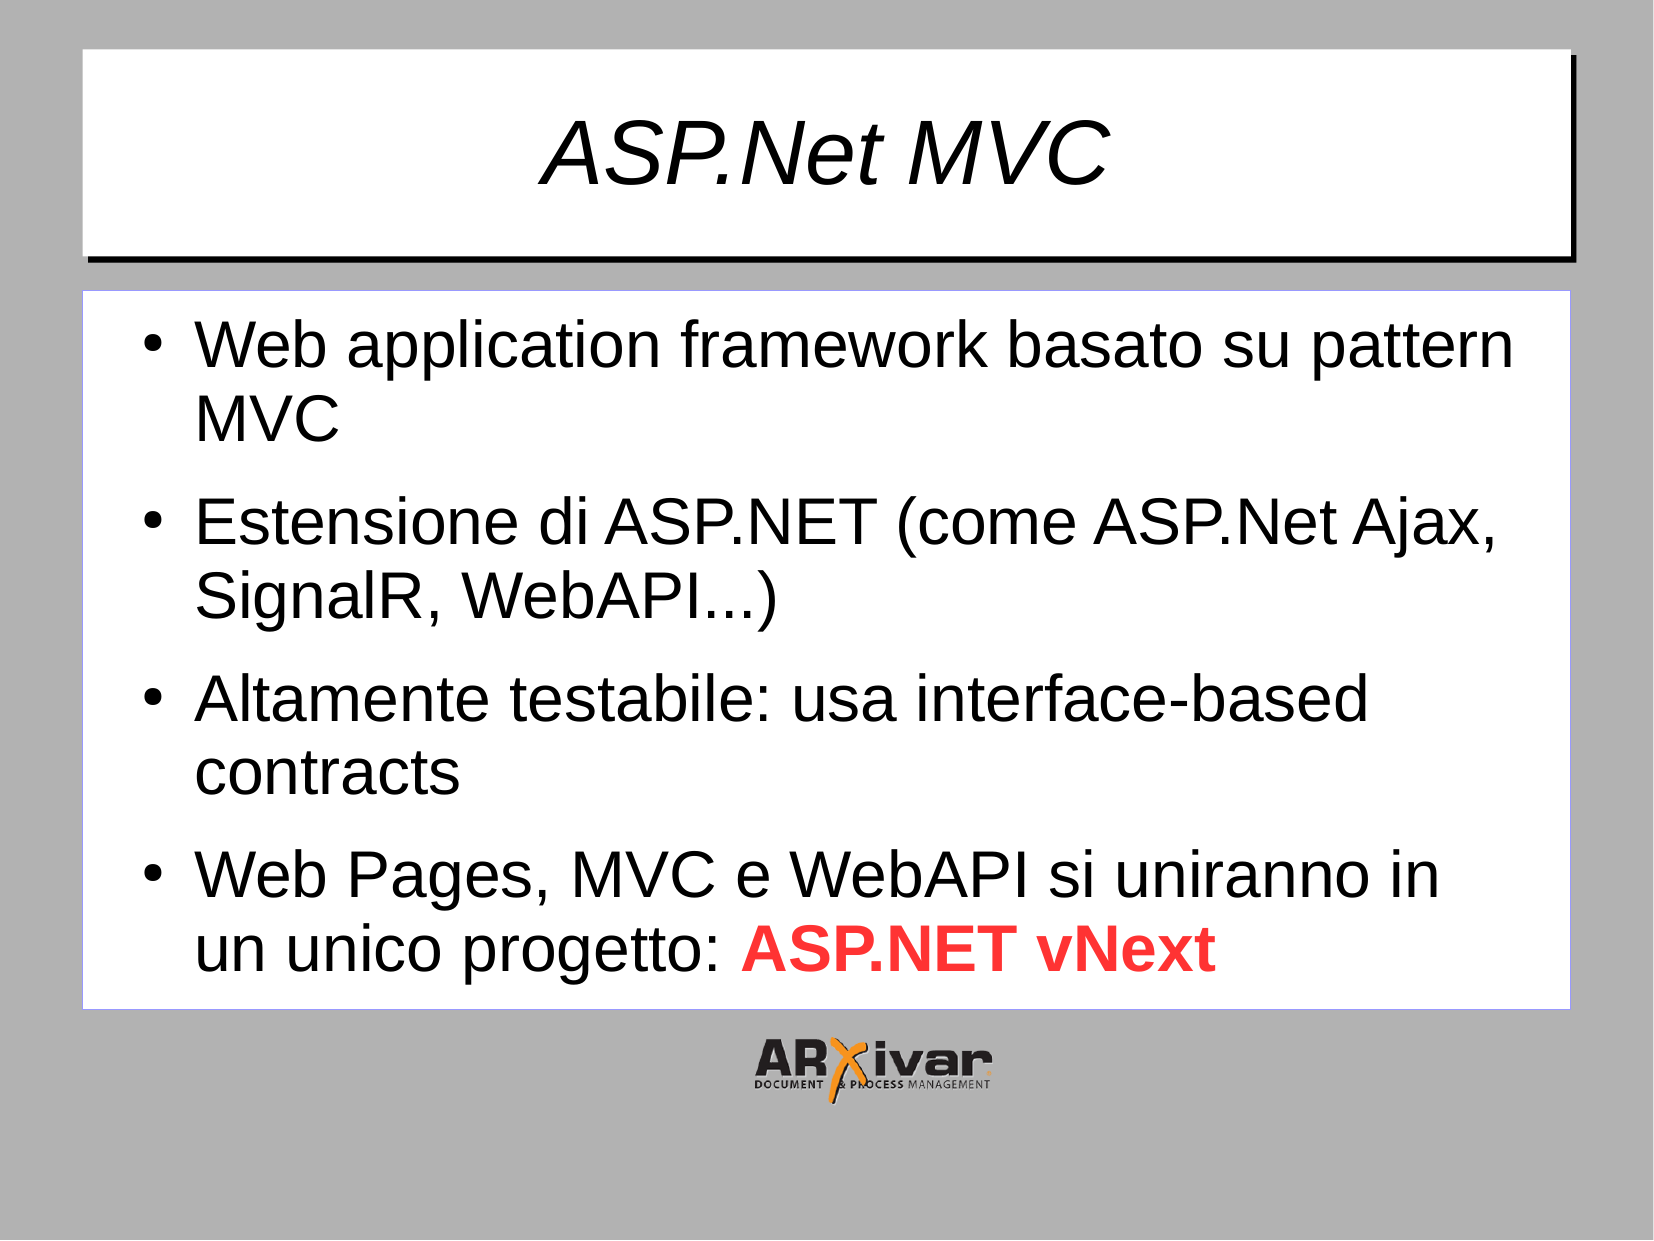

# ASP.Net MVC
Web application framework basato su pattern MVC
Estensione di ASP.NET (come ASP.Net Ajax, SignalR, WebAPI...)
Altamente testabile: usa interface-based contracts
Web Pages, MVC e WebAPI si uniranno in un unico progetto: ASP.NET vNext